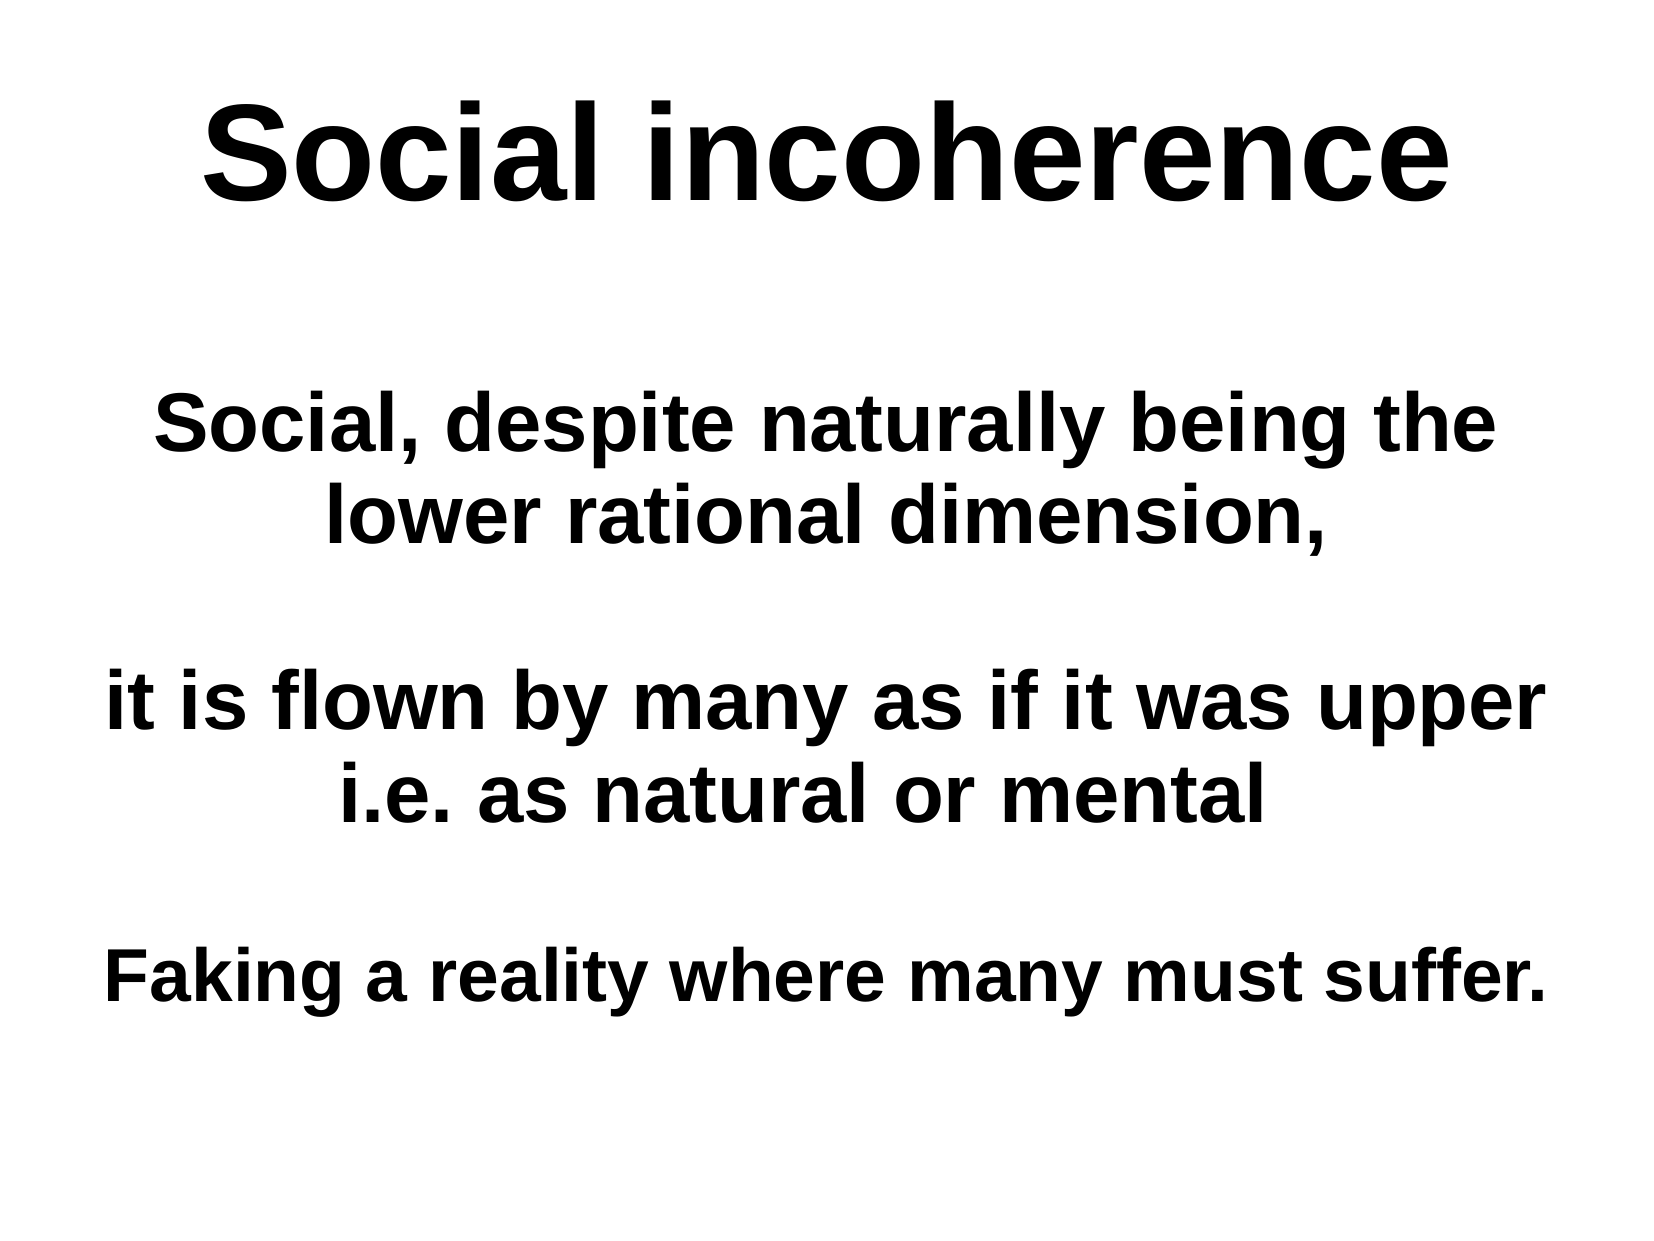

Social, despite naturally being the lower rational dimension,
it is flown by many as if it was upper i.e. as natural or mental
Faking a reality where many must suffer.
# Social incoherence